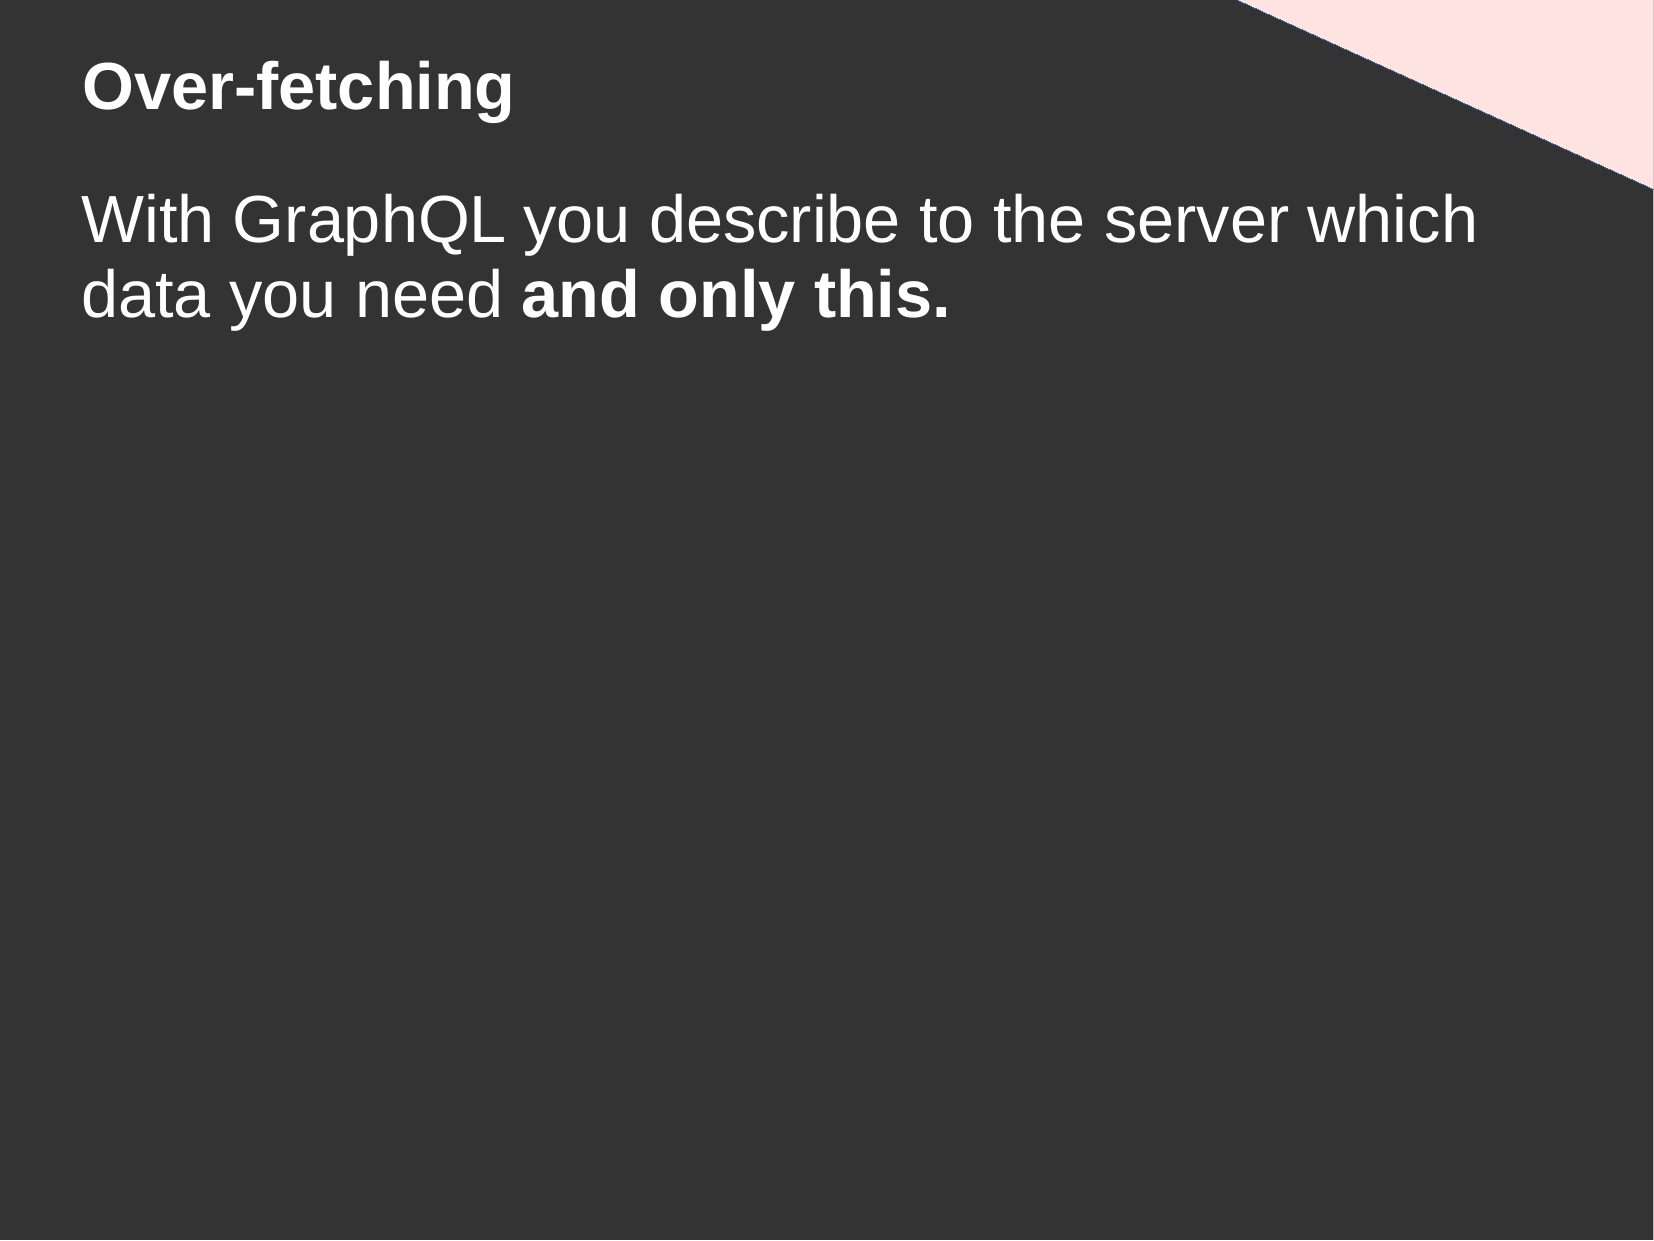

# Over-fetching
With GraphQL you describe to the server which data you need and only this.